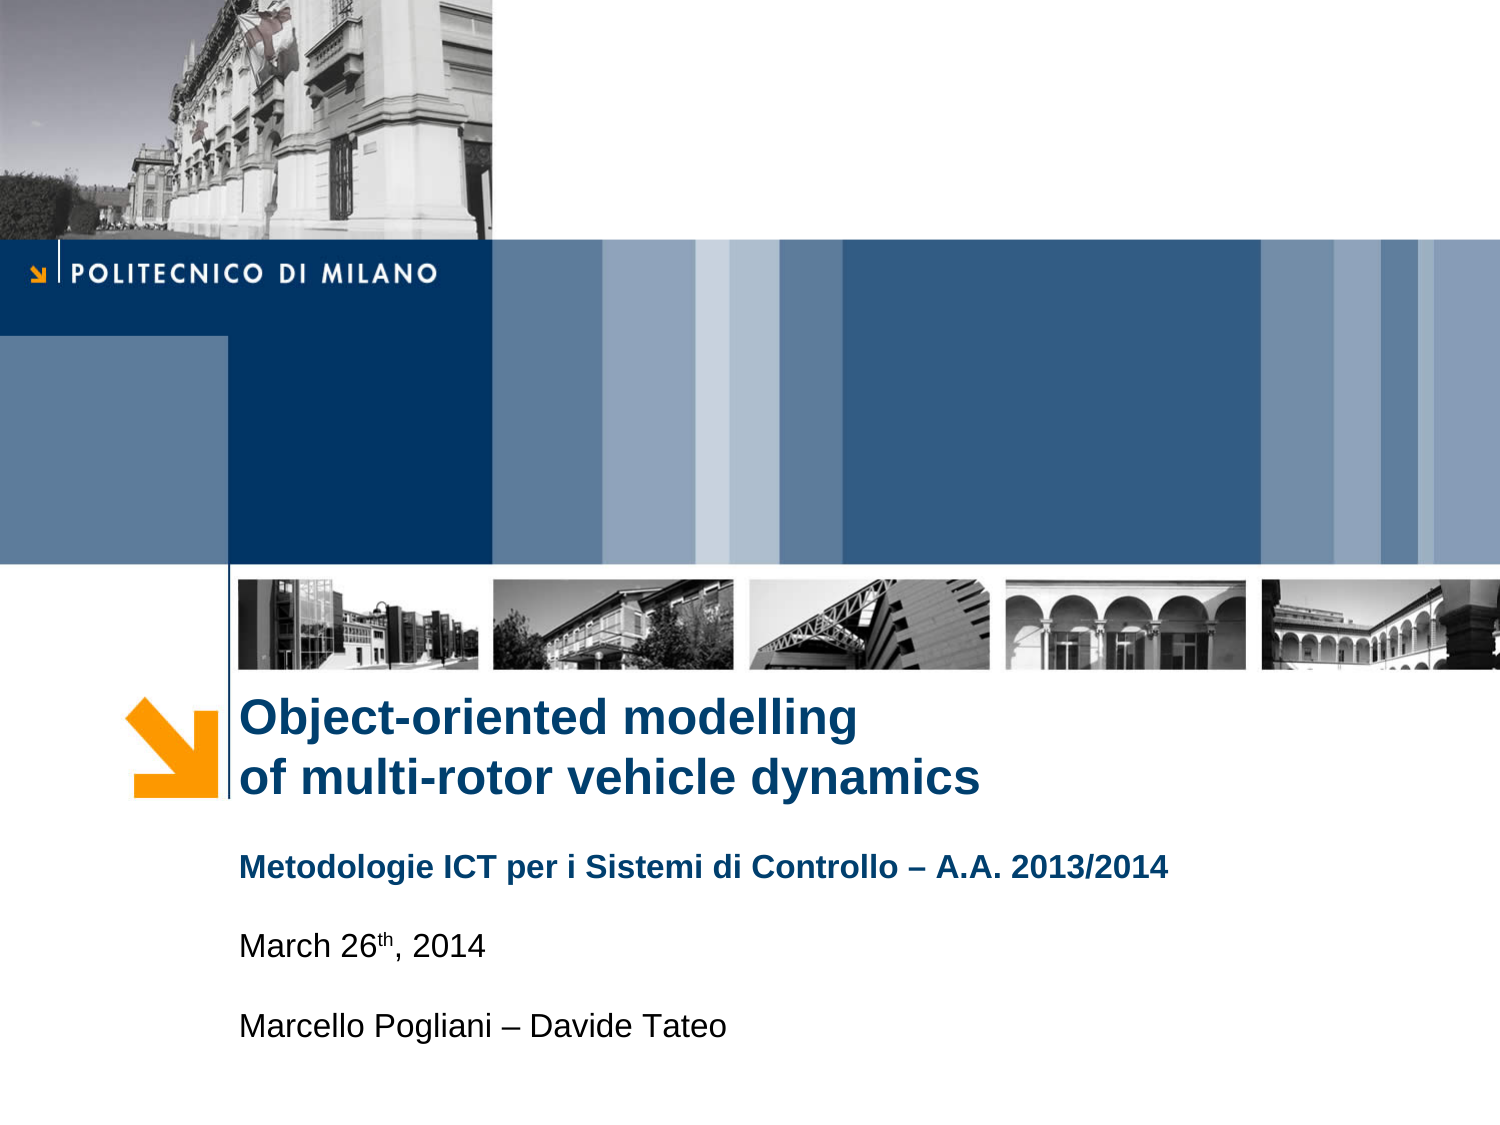

Object-oriented modelling
of multi-rotor vehicle dynamics
Metodologie ICT per i Sistemi di Controllo – A.A. 2013/2014
March 26th, 2014
Marcello Pogliani – Davide Tateo